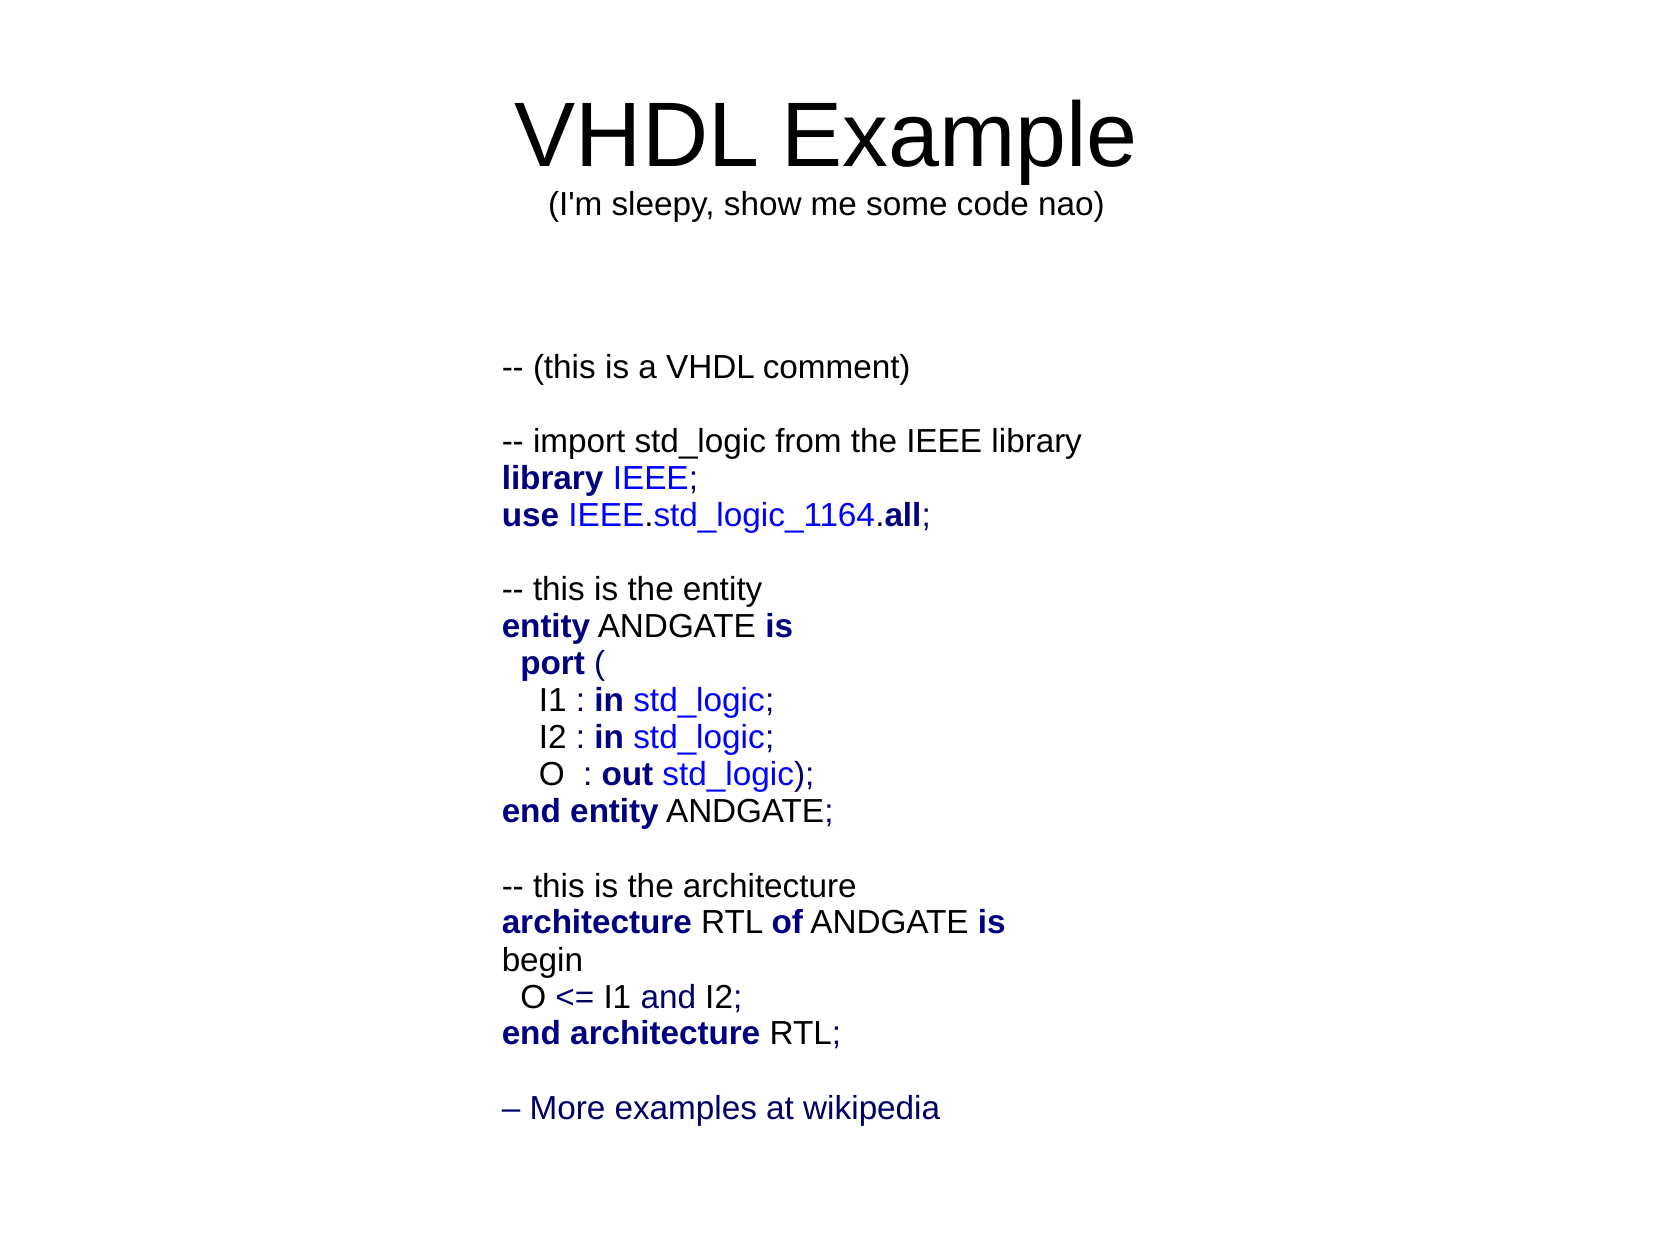

# VHDL Example (I'm sleepy, show me some code nao)
-- (this is a VHDL comment)
-- import std_logic from the IEEE library
library IEEE;
use IEEE.std_logic_1164.all;
-- this is the entity
entity ANDGATE is
 port (
 I1 : in std_logic;
 I2 : in std_logic;
 O : out std_logic);
end entity ANDGATE;
-- this is the architecture
architecture RTL of ANDGATE is
begin
 O <= I1 and I2;
end architecture RTL;
– More examples at wikipedia